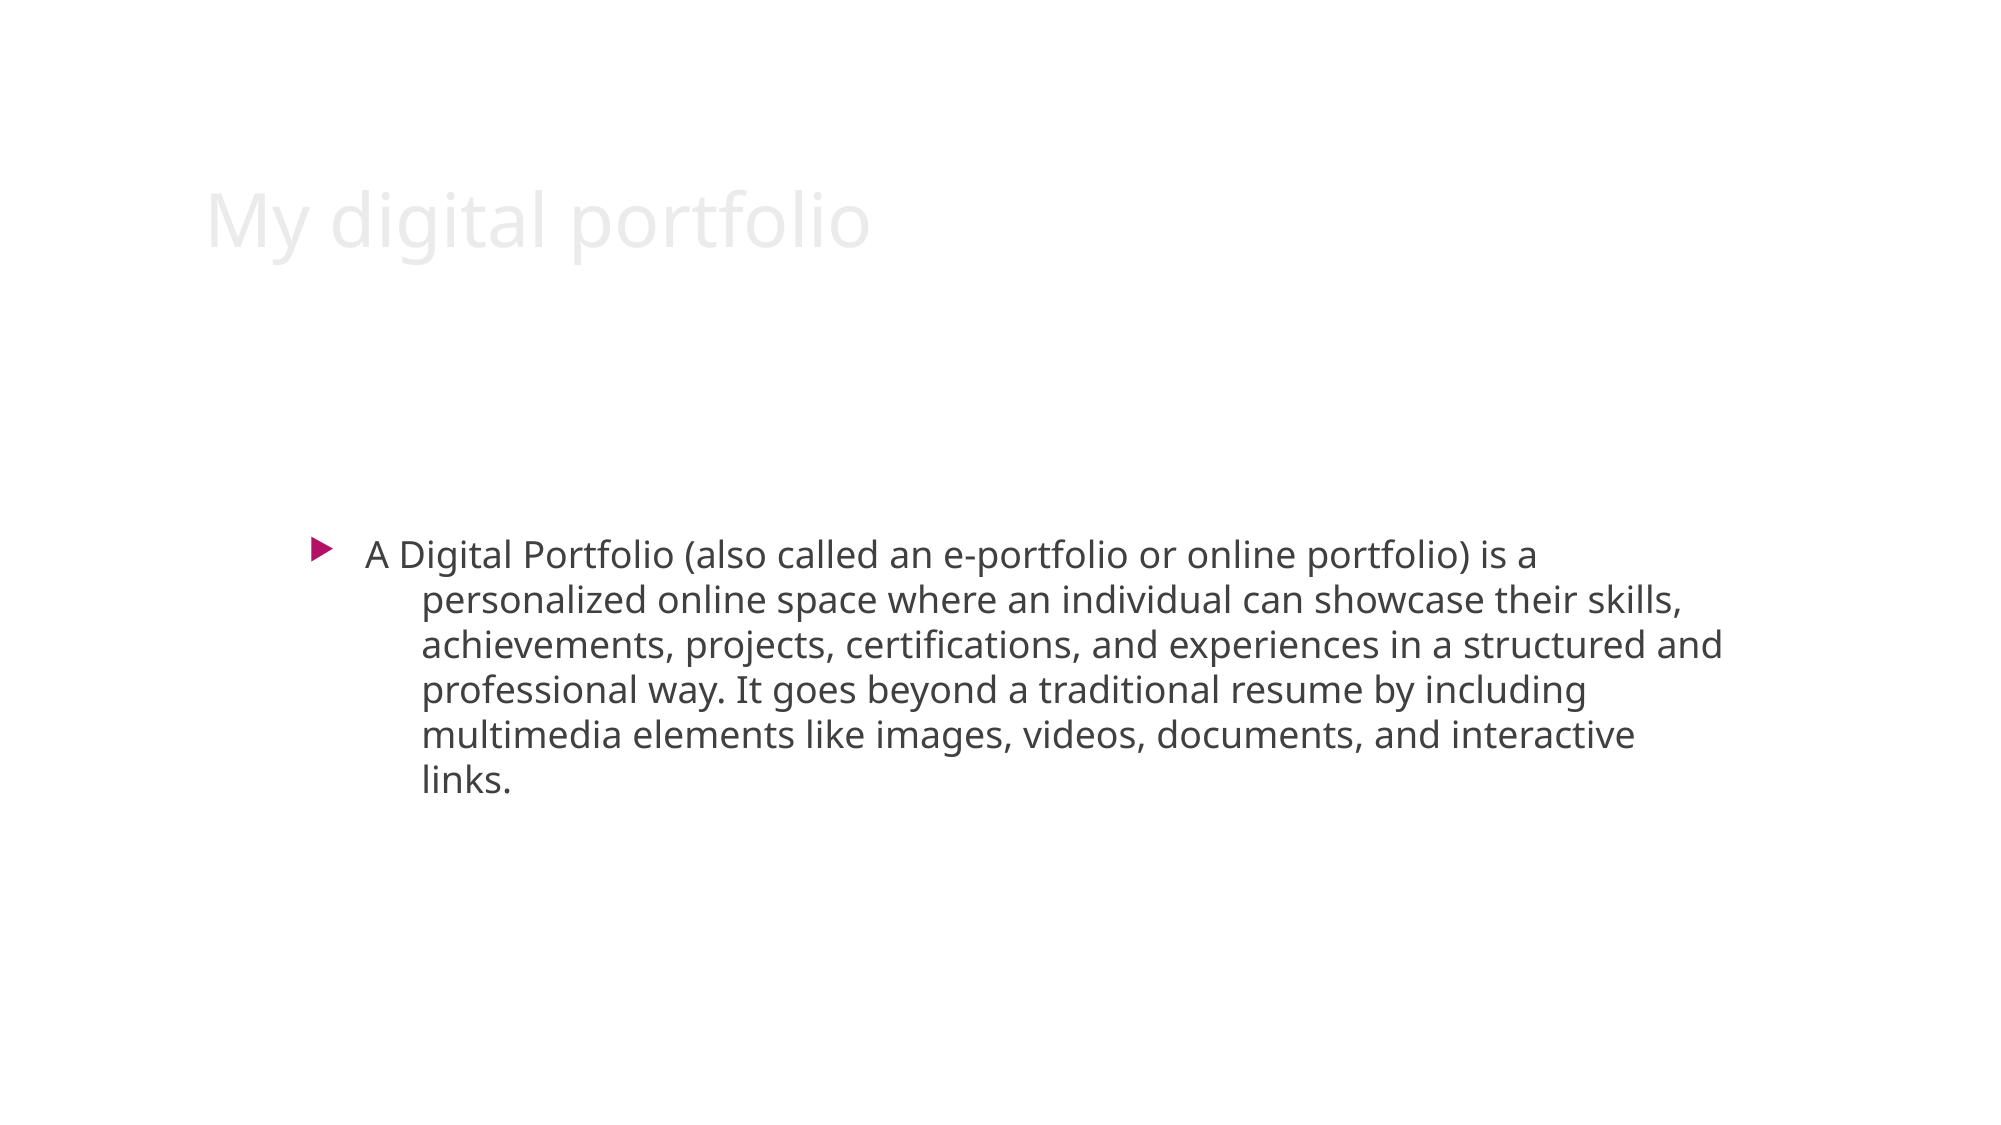

# My digital portfolio
A Digital Portfolio (also called an e-portfolio or online portfolio) is a personalized online space where an individual can showcase their skills, achievements, projects, certifications, and experiences in a structured and professional way. It goes beyond a traditional resume by including multimedia elements like images, videos, documents, and interactive links.